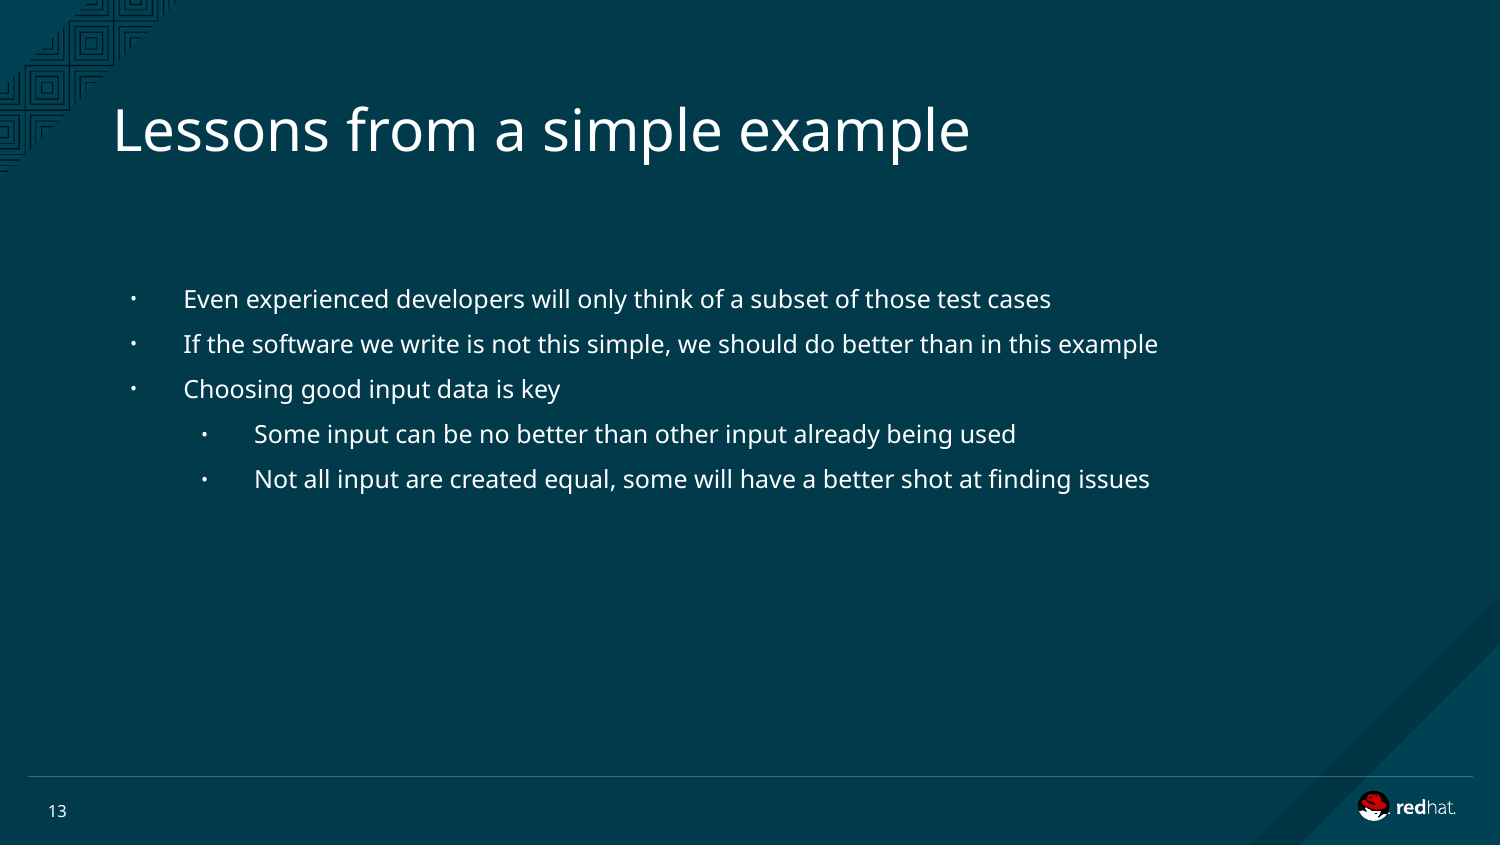

# Lessons from a simple example
Even experienced developers will only think of a subset of those test cases
If the software we write is not this simple, we should do better than in this example
Choosing good input data is key
Some input can be no better than other input already being used
Not all input are created equal, some will have a better shot at finding issues
13